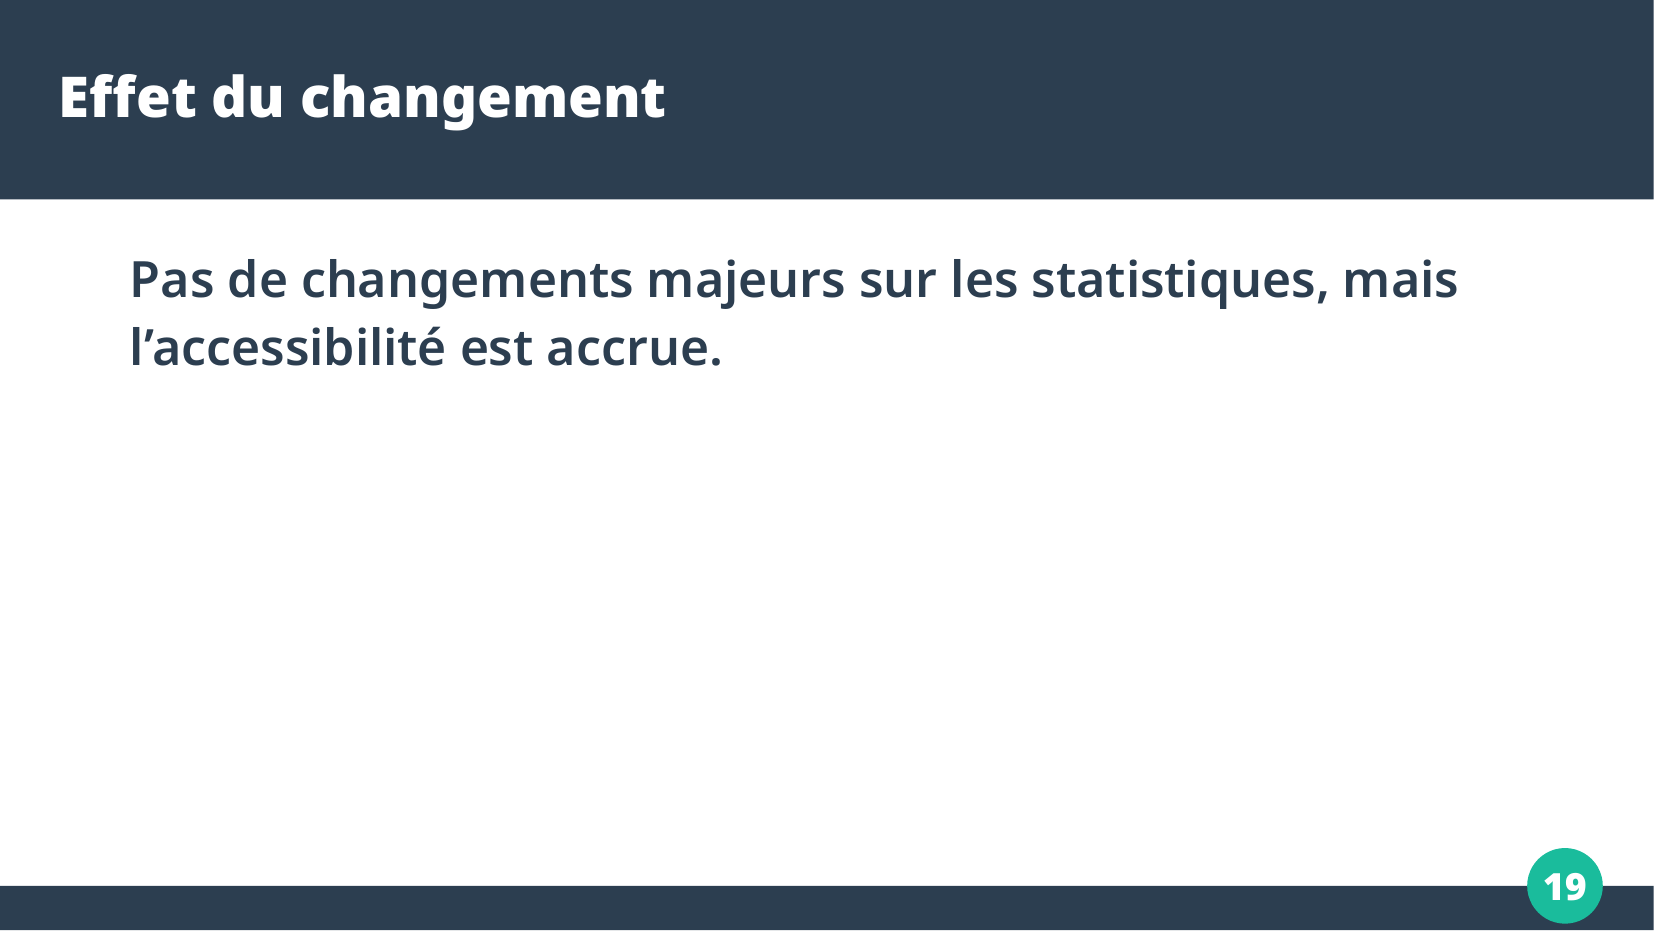

# Effet du changement
Pas de changements majeurs sur les statistiques, mais l’accessibilité est accrue.